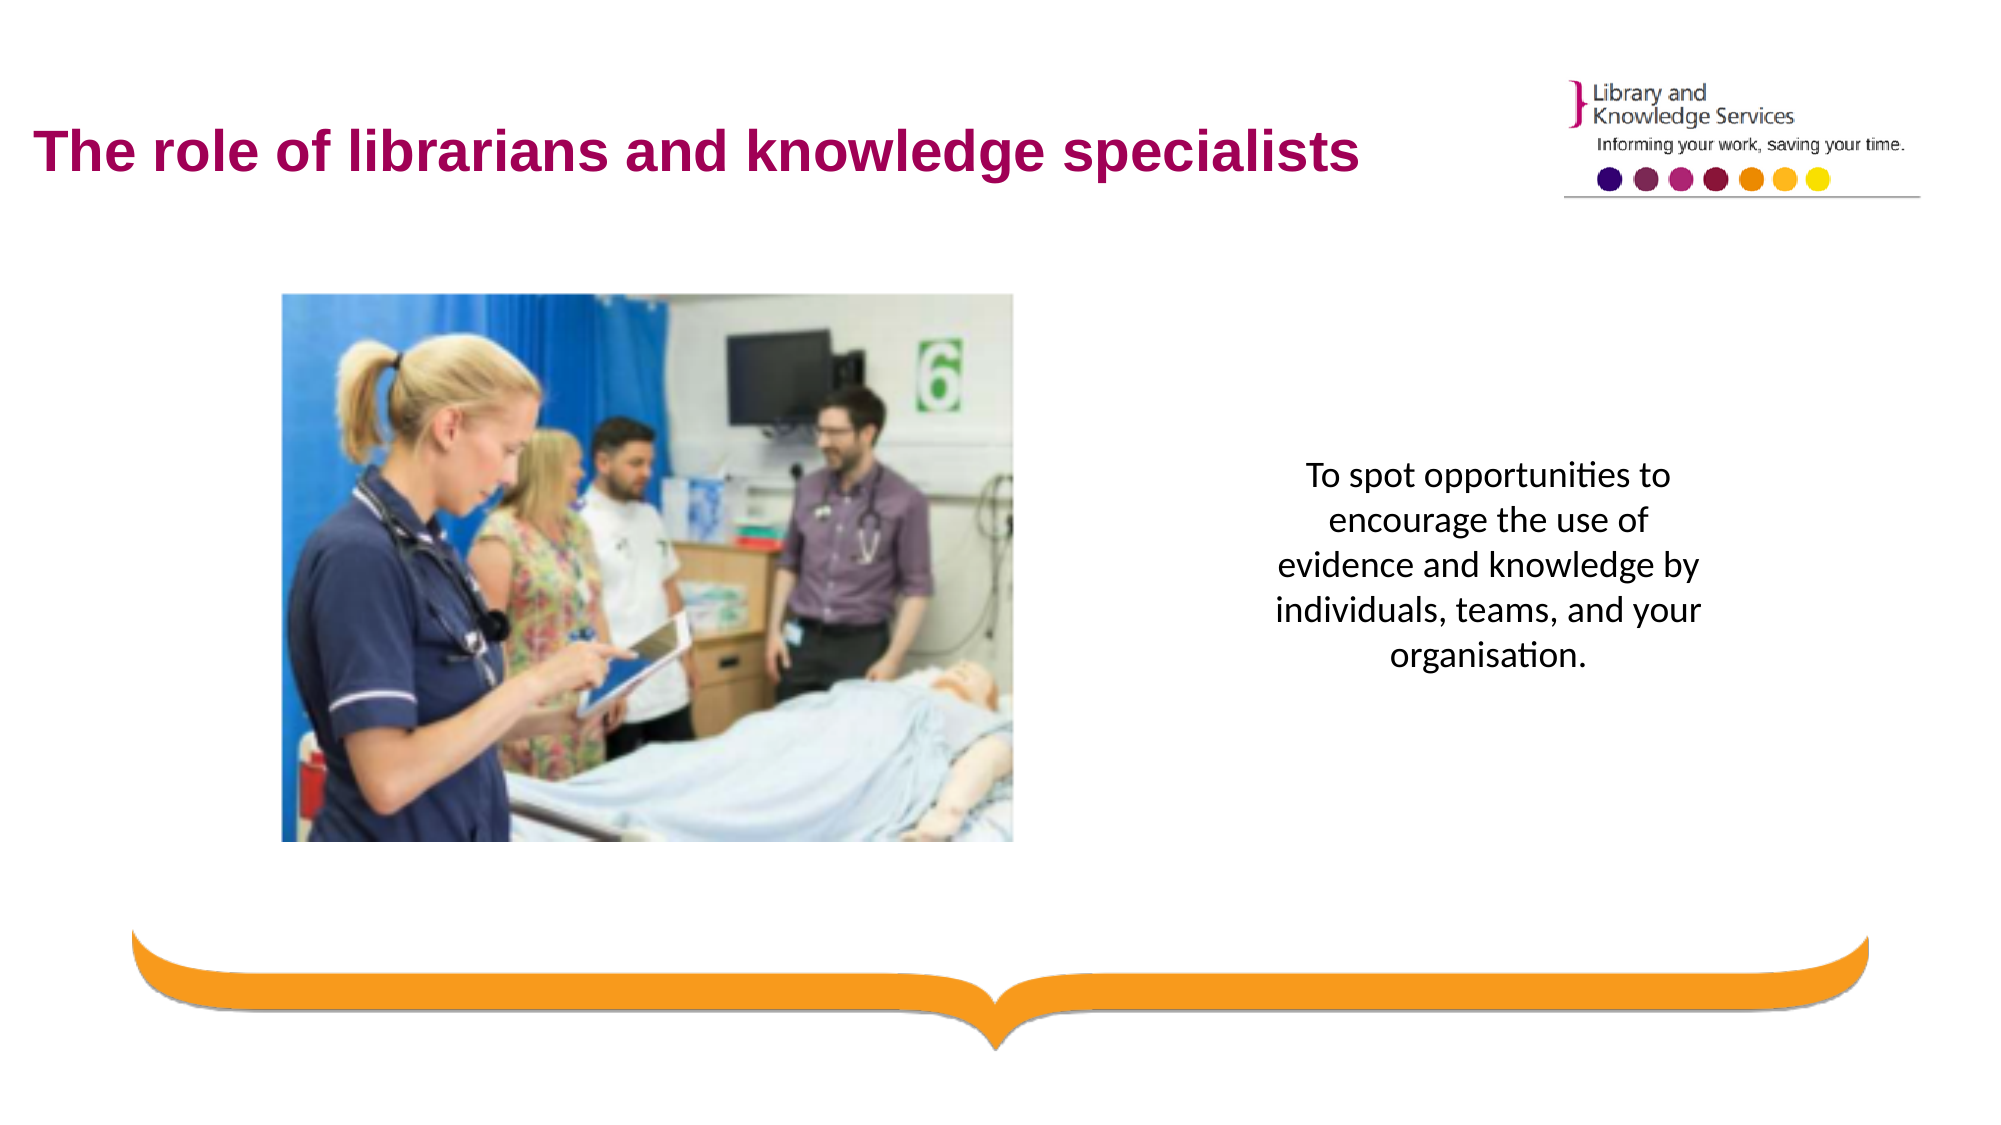

# The role of librarians and knowledge specialists
To spot opportunities to encourage the use of evidence and knowledge by individuals, teams, and your organisation.